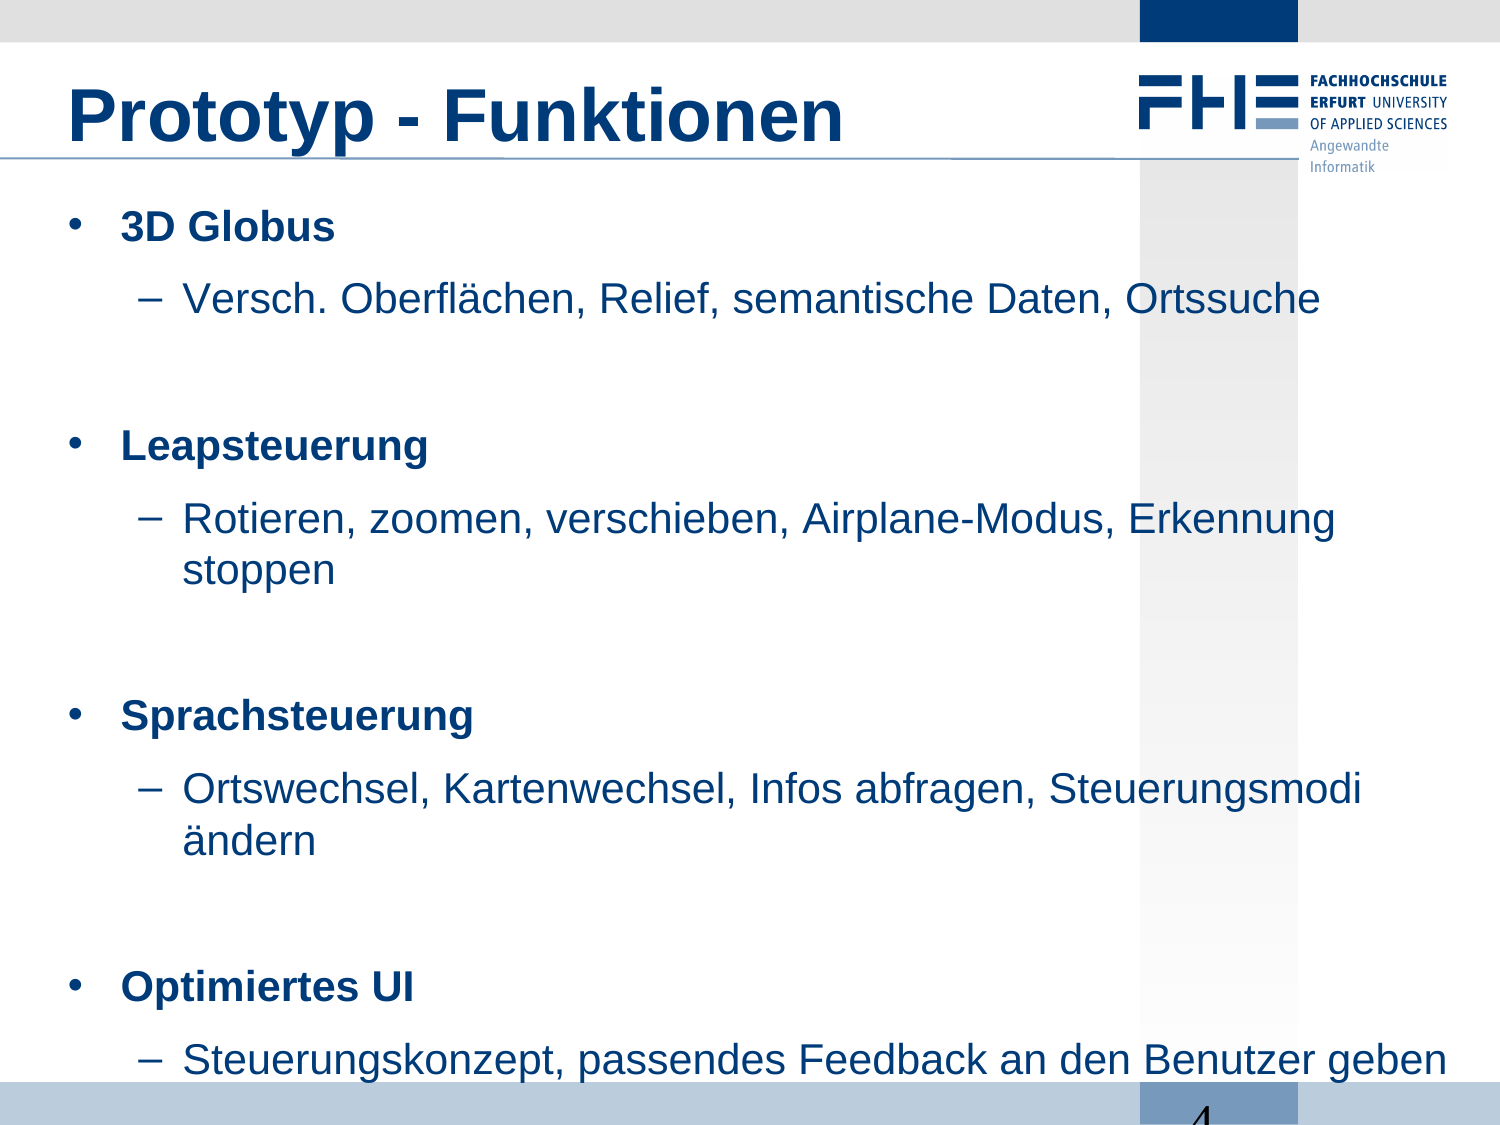

# Prototyp - Funktionen
3D Globus
Versch. Oberflächen, Relief, semantische Daten, Ortssuche
Leapsteuerung
Rotieren, zoomen, verschieben, Airplane-Modus, Erkennung stoppen
Sprachsteuerung
Ortswechsel, Kartenwechsel, Infos abfragen, Steuerungsmodi ändern
Optimiertes UI
Steuerungskonzept, passendes Feedback an den Benutzer geben